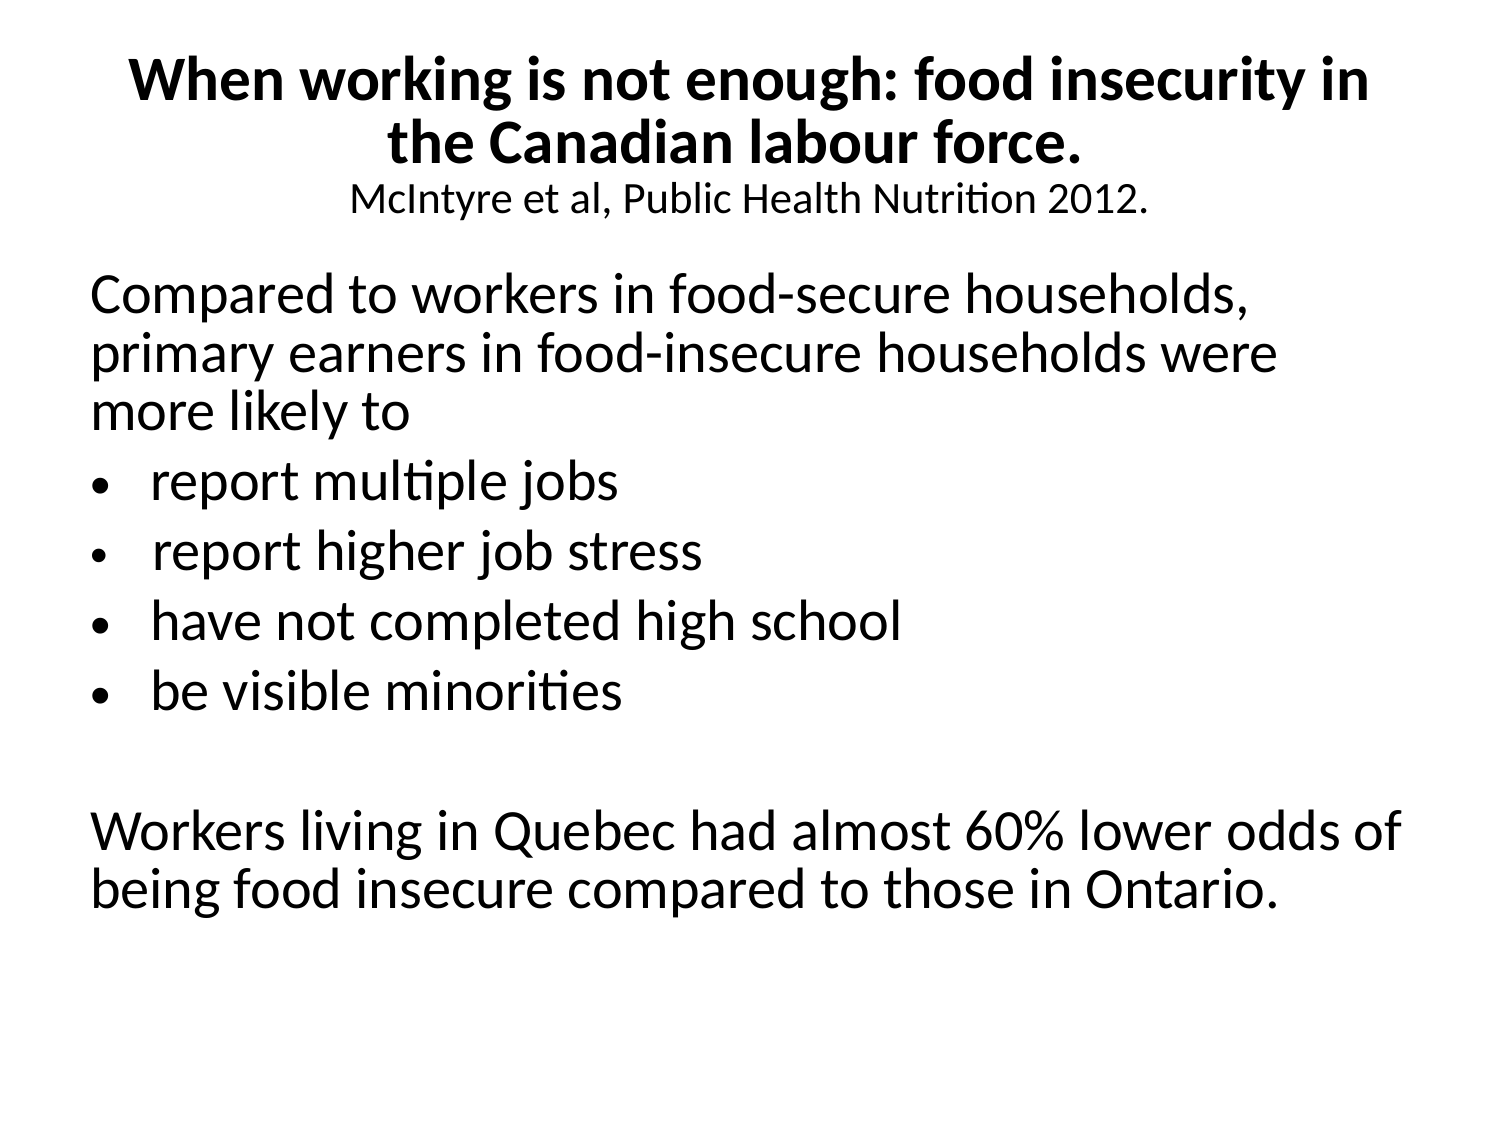

# When working is not enough: food insecurity in the Canadian labour force. McIntyre et al, Public Health Nutrition 2012.
Compared to workers in food-secure households, primary earners in food-insecure households were more likely to
 report multiple jobs
 report higher job stress
 have not completed high school
 be visible minorities
Workers living in Quebec had almost 60% lower odds of being food insecure compared to those in Ontario.